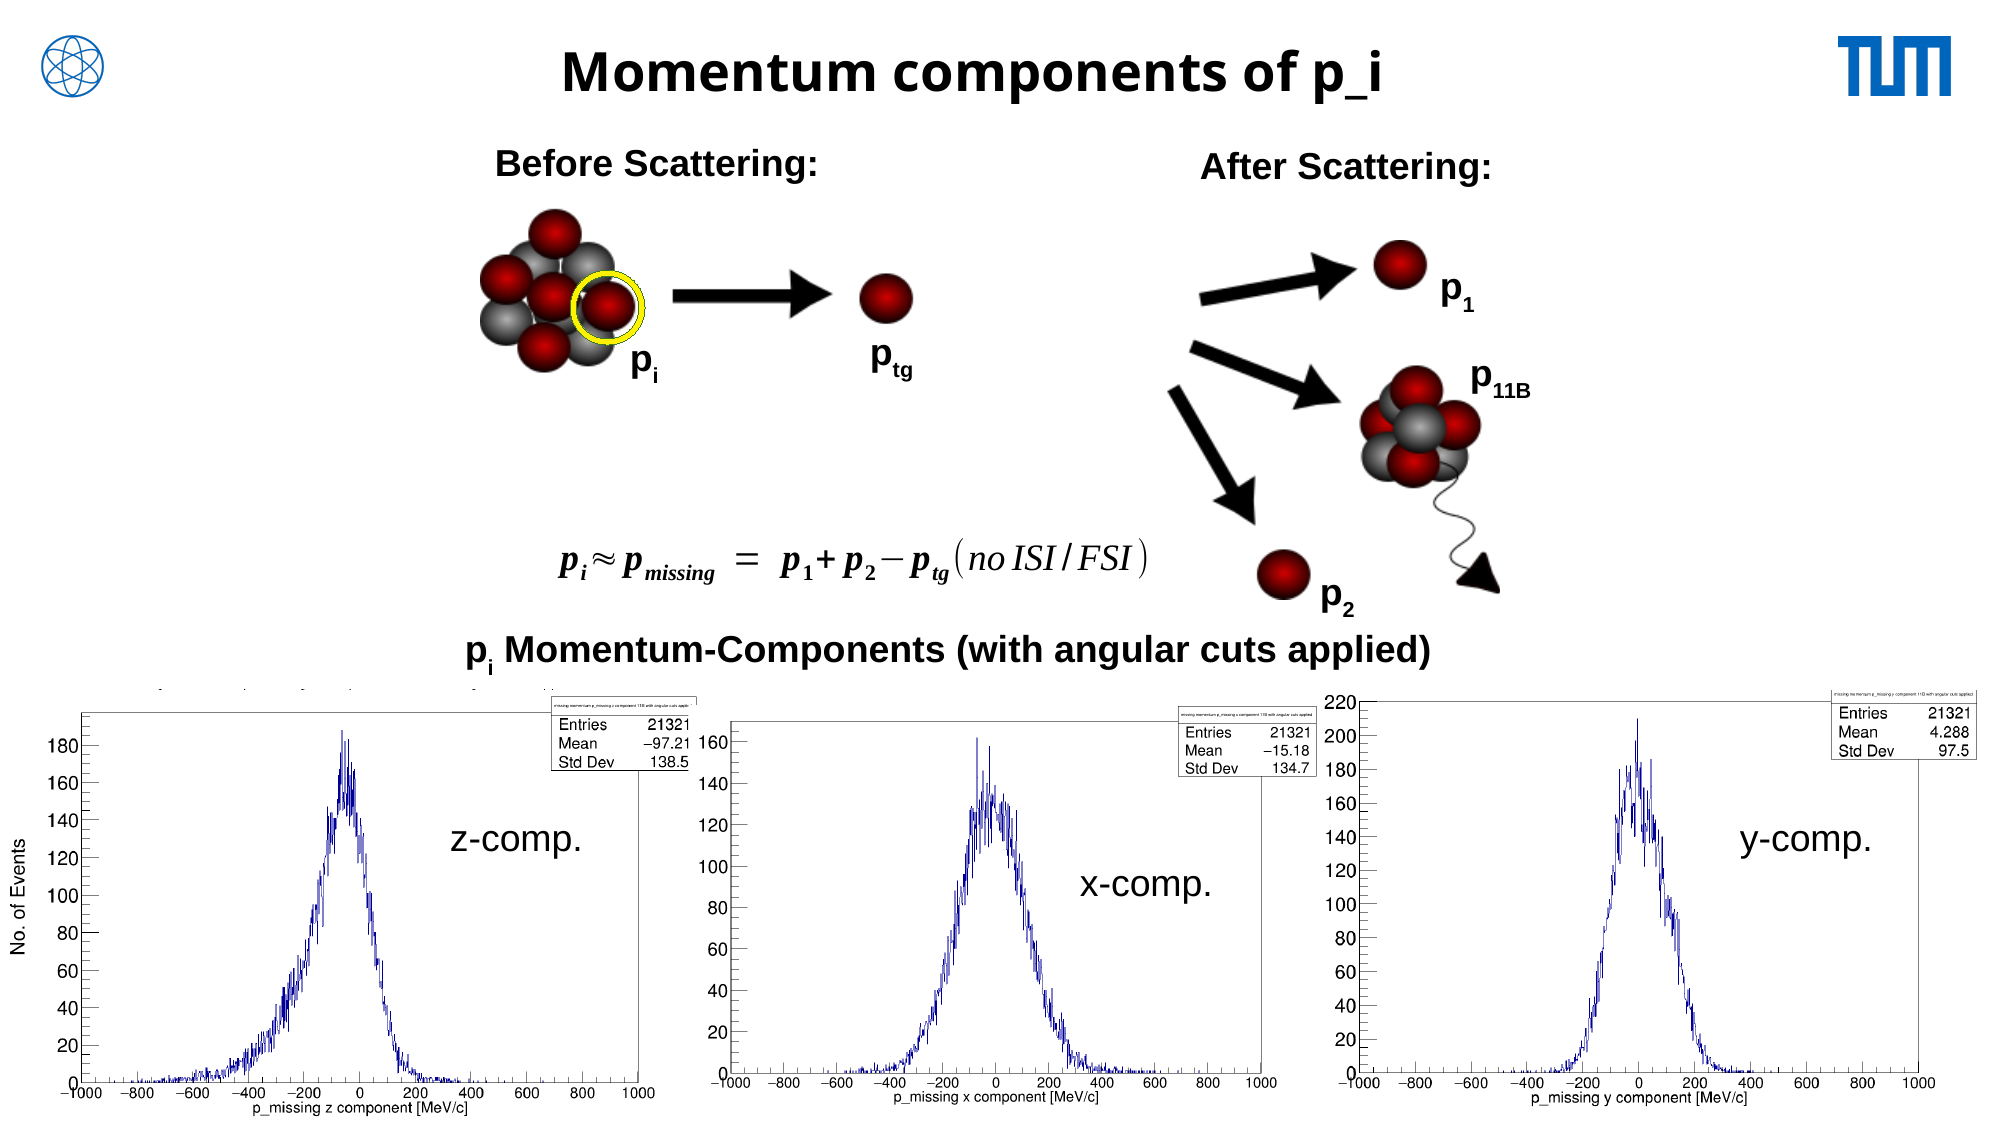

# Momentum components of p_i
Before Scattering:
p1
ptg
pi
p2
After Scattering:
p11B
pi Momentum-Components (with angular cuts applied)
z-comp.
y-comp.
x-comp.
Tobias Jenegger